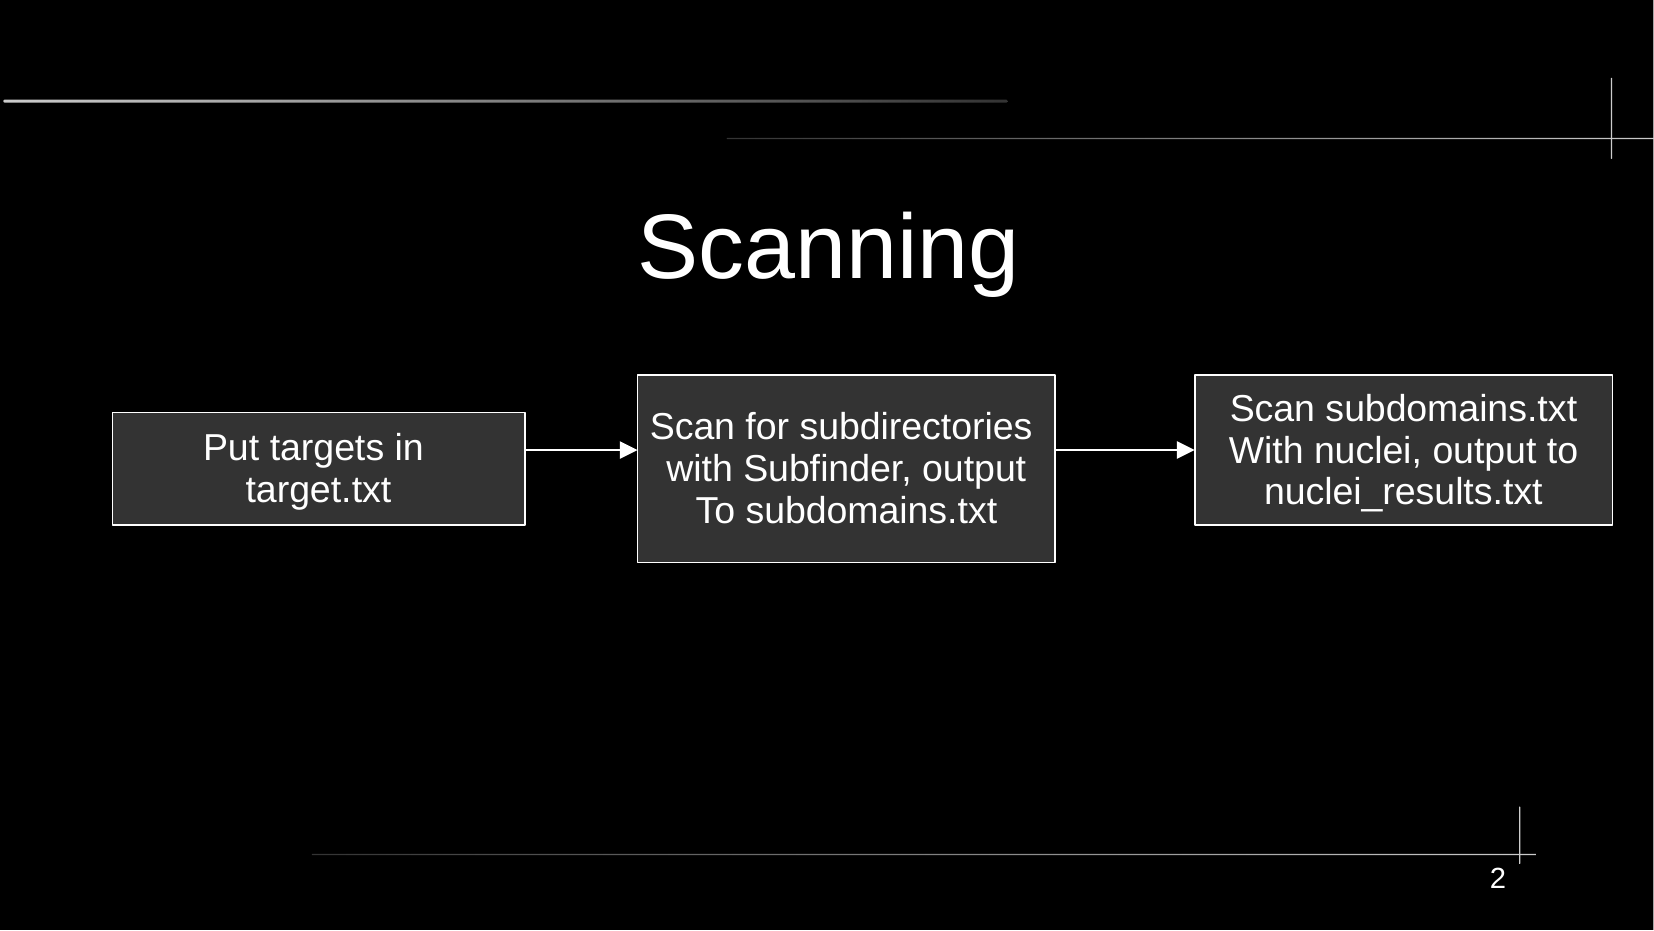

# Scanning
Scan for subdirectories
with Subfinder, output
To subdomains.txt
Scan subdomains.txt
With nuclei, output to
nuclei_results.txt
Put targets in
target.txt
2